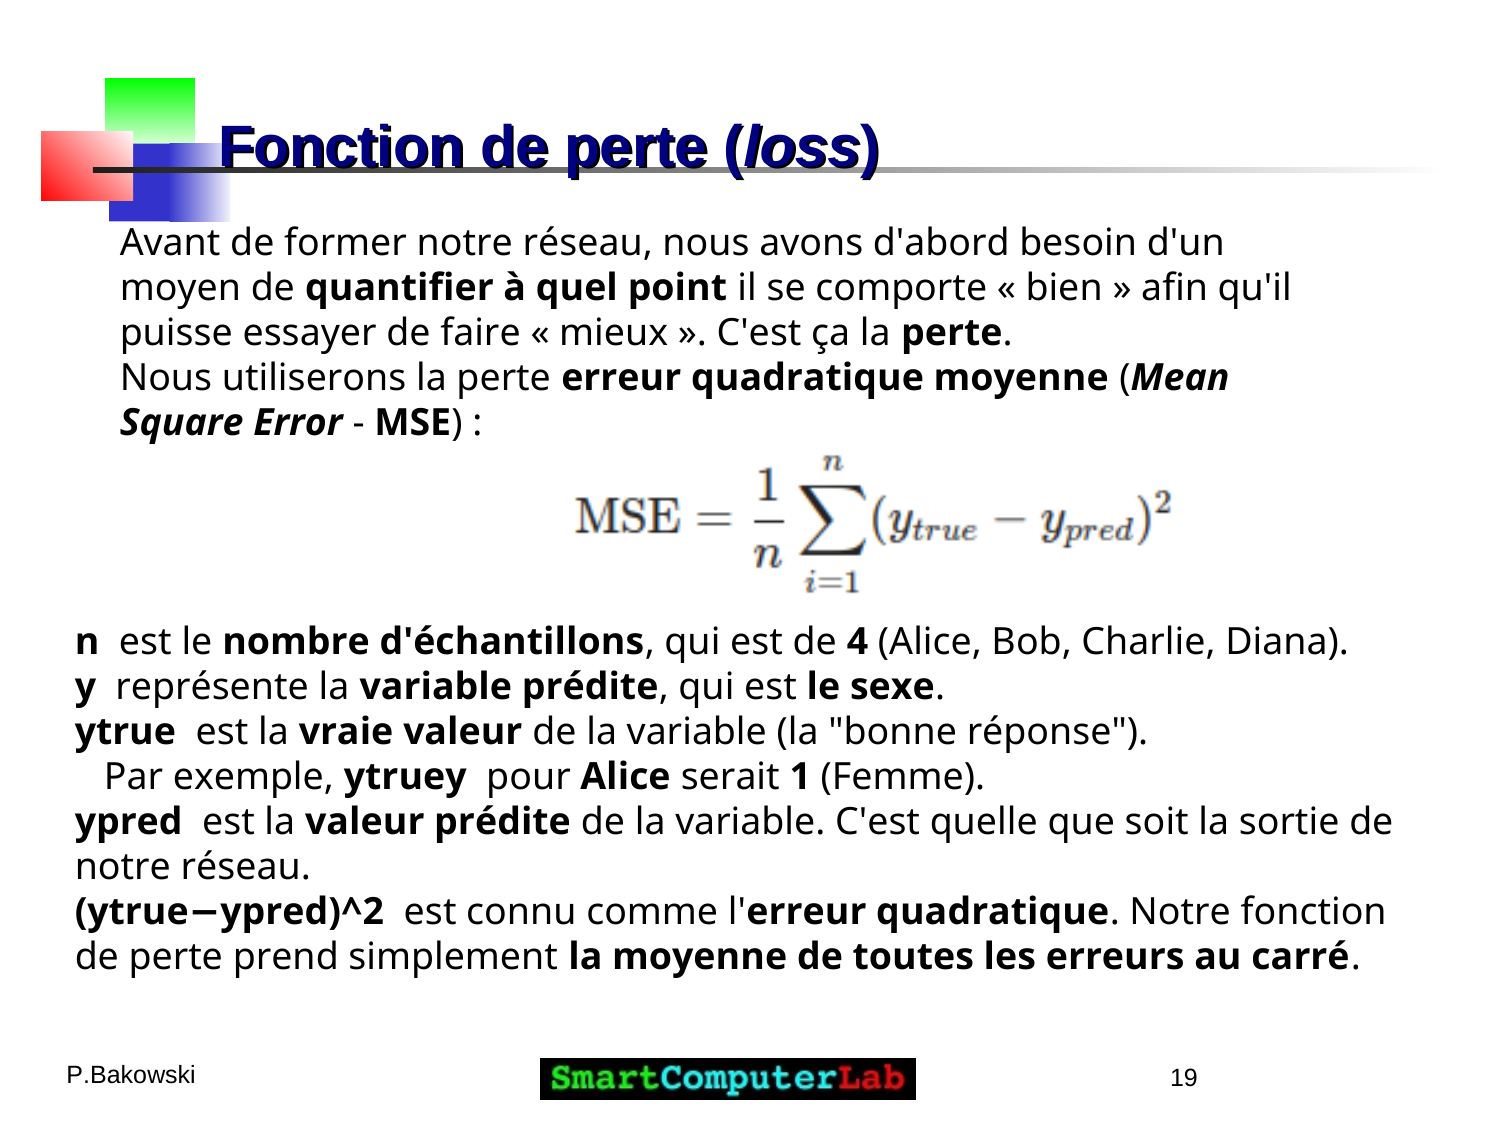

# Fonction de perte (loss)
Avant de former notre réseau, nous avons d'abord besoin d'un moyen de quantifier à quel point il se comporte « bien » afin qu'il puisse essayer de faire « mieux ». C'est ça la perte.
Nous utiliserons la perte erreur quadratique moyenne (Mean Square Error - MSE) :
n est le nombre d'échantillons, qui est de 4 (Alice, Bob, Charlie, Diana).
y représente la variable prédite, qui est le sexe.
ytrue est la vraie valeur de la variable (la "bonne réponse"). Par exemple, ytruey pour Alice serait 1 (Femme).
ypred est la valeur prédite de la variable. C'est quelle que soit la sortie de notre réseau.
(ytrue−ypred)^2 est connu comme l'erreur quadratique. Notre fonction de perte prend simplement la moyenne de toutes les erreurs au carré.
19